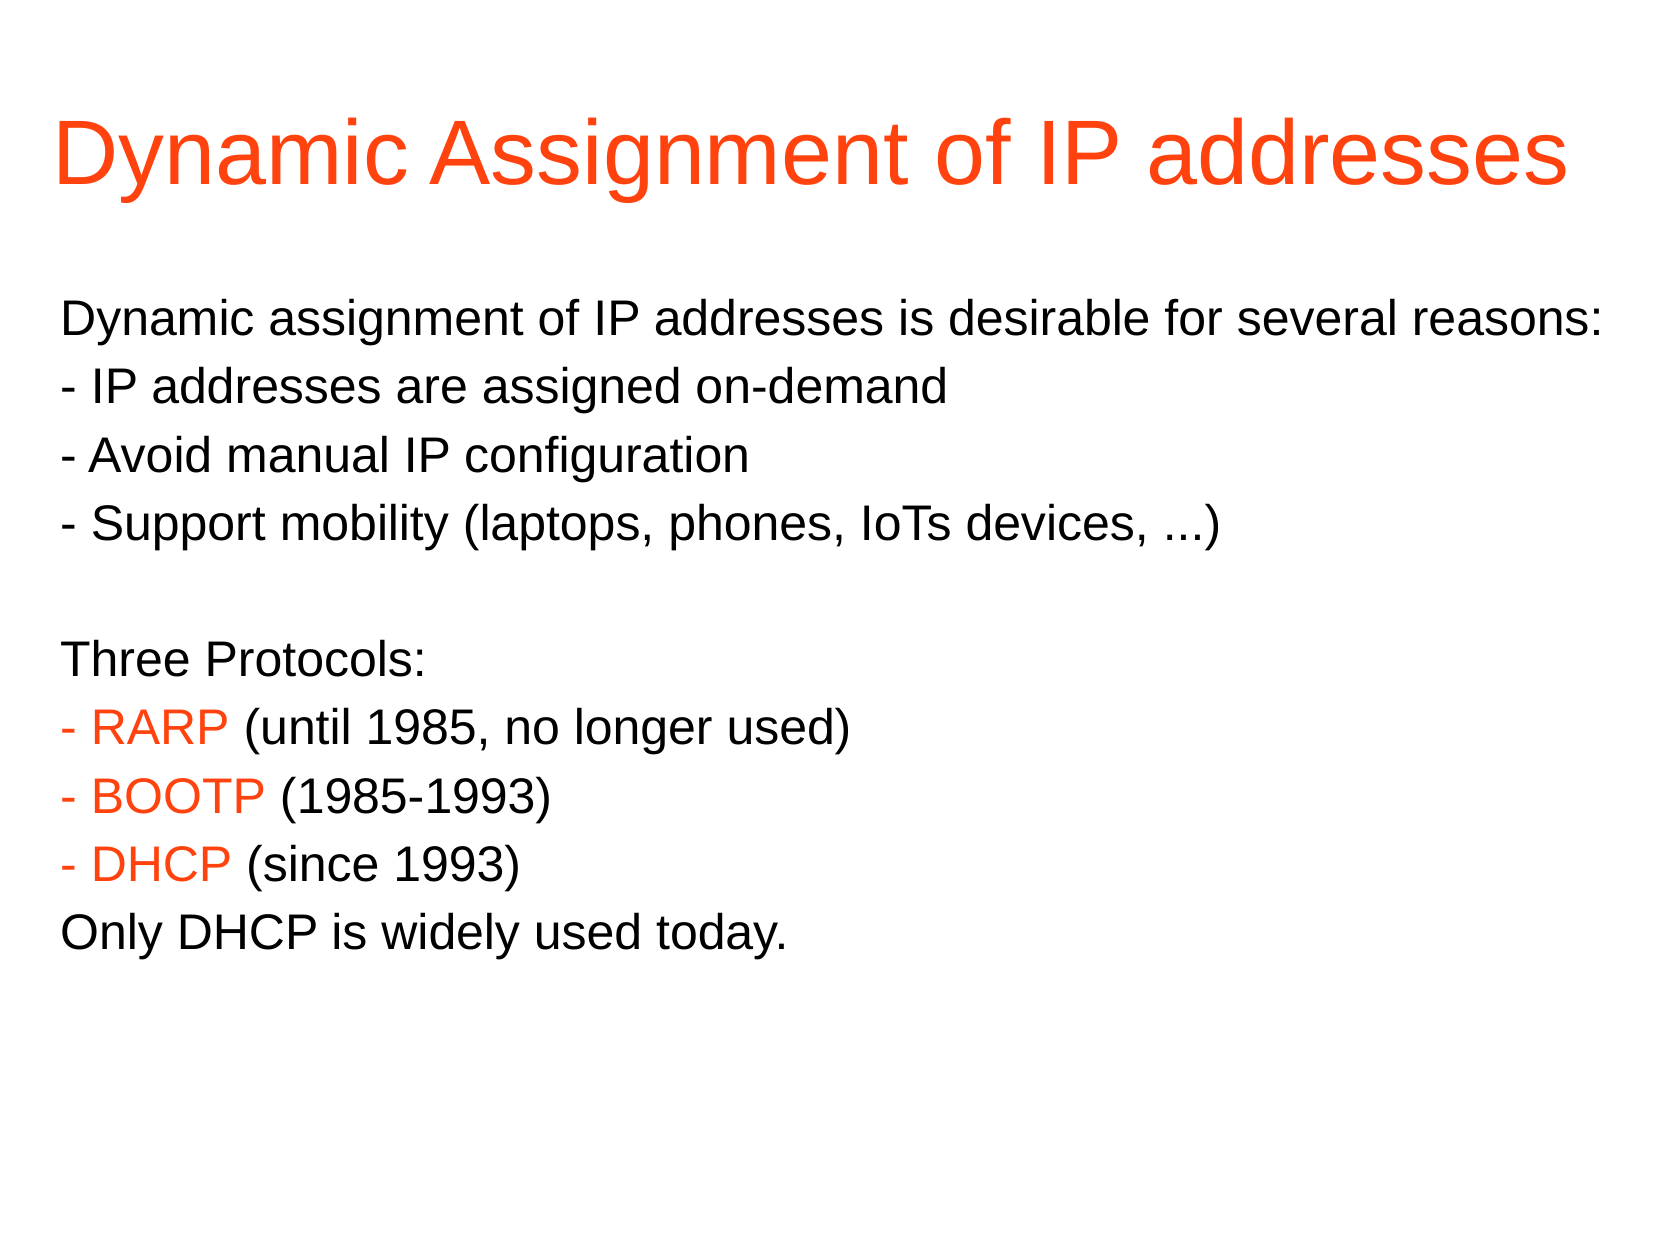

# Dynamic Assignment of IP addresses
Dynamic assignment of IP addresses is desirable for several reasons:
- IP addresses are assigned on-demand
- Avoid manual IP configuration
- Support mobility (laptops, phones, IoTs devices, ...)
Three Protocols:
- RARP (until 1985, no longer used)
- BOOTP (1985-1993)
- DHCP (since 1993)
Only DHCP is widely used today.